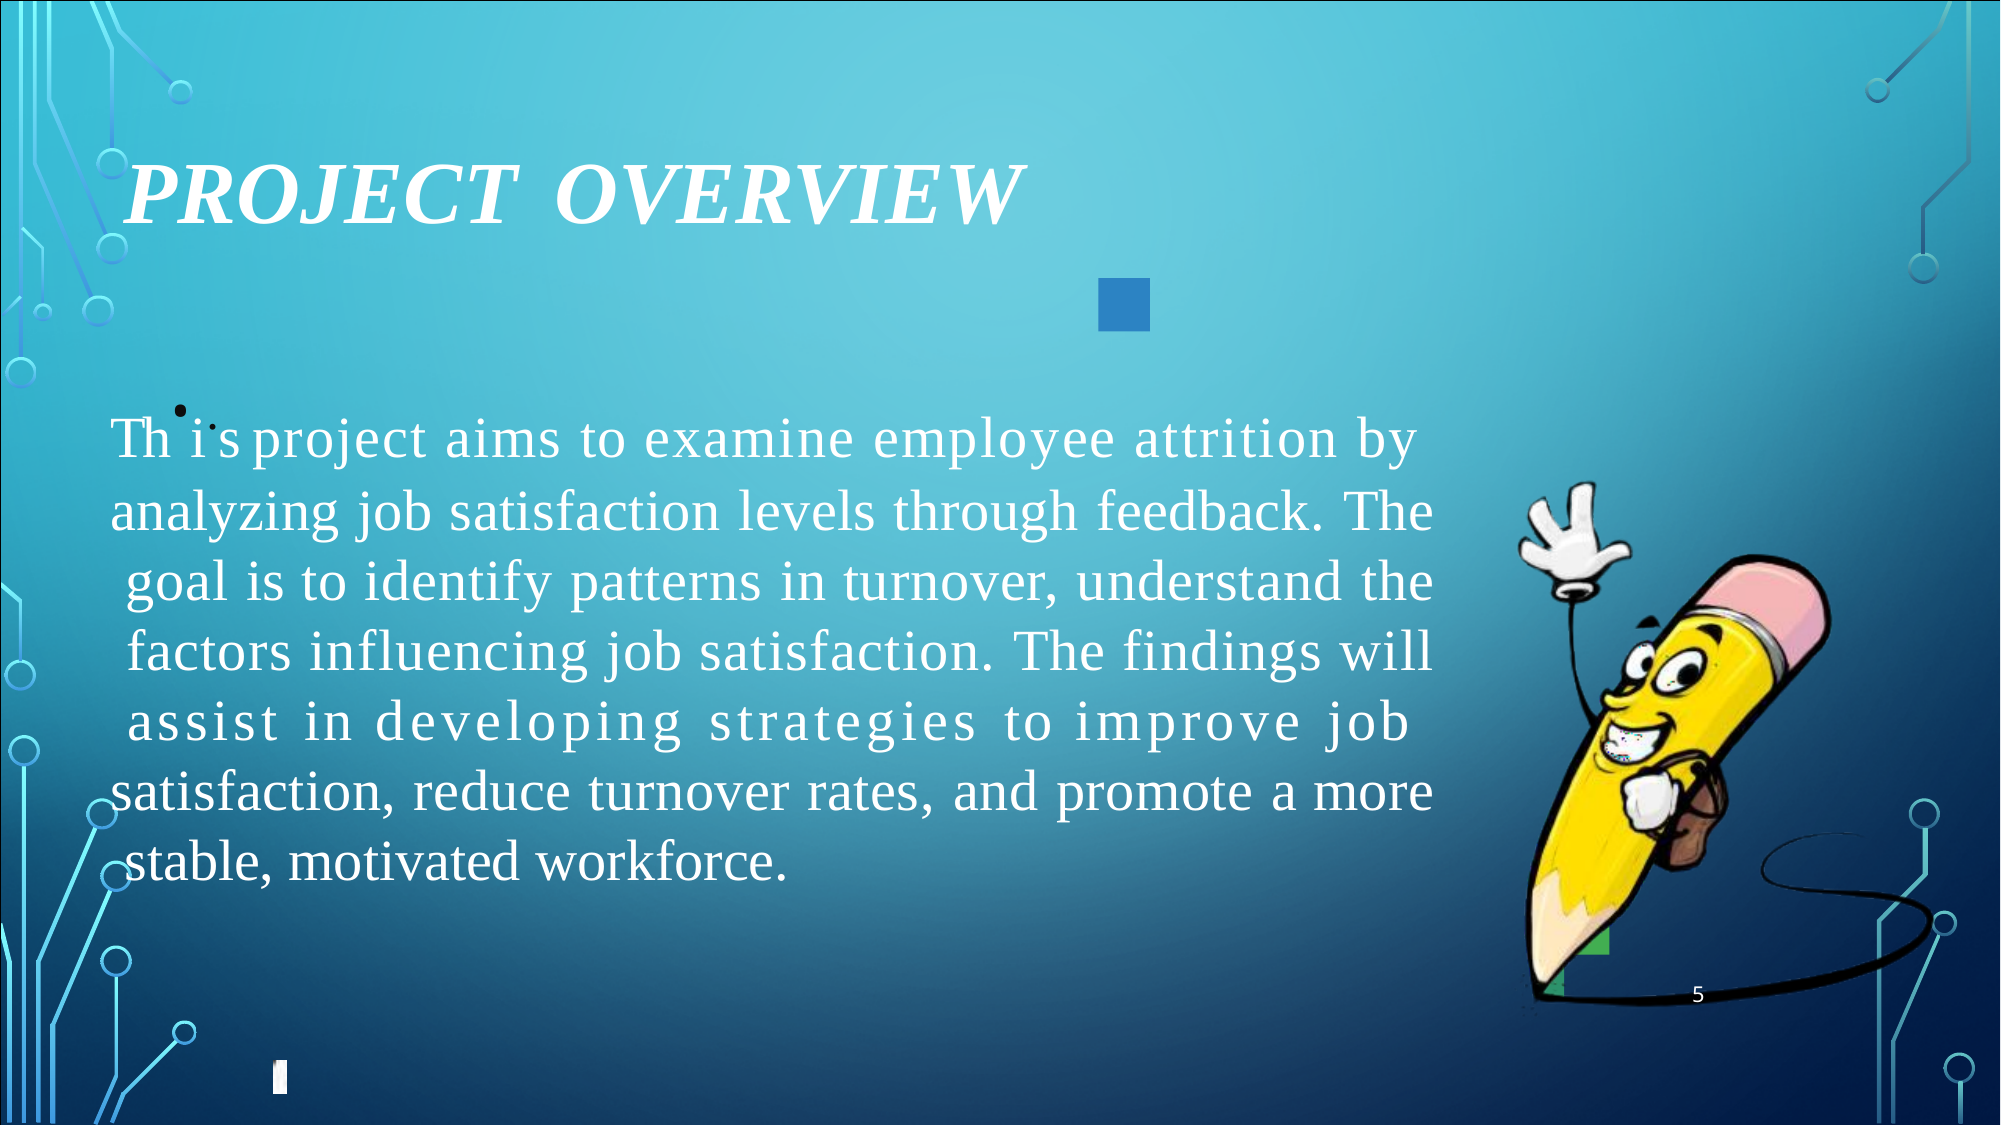

# PROJECT	OVERVIEW
Th•i.s project aims to examine employee attrition by analyzing job satisfaction levels through feedback. The goal is to identify patterns in turnover, understand the factors influencing job satisfaction. The findings will assist in developing strategies to improve job satisfaction, reduce turnover rates, and promote a more stable, motivated workforce.